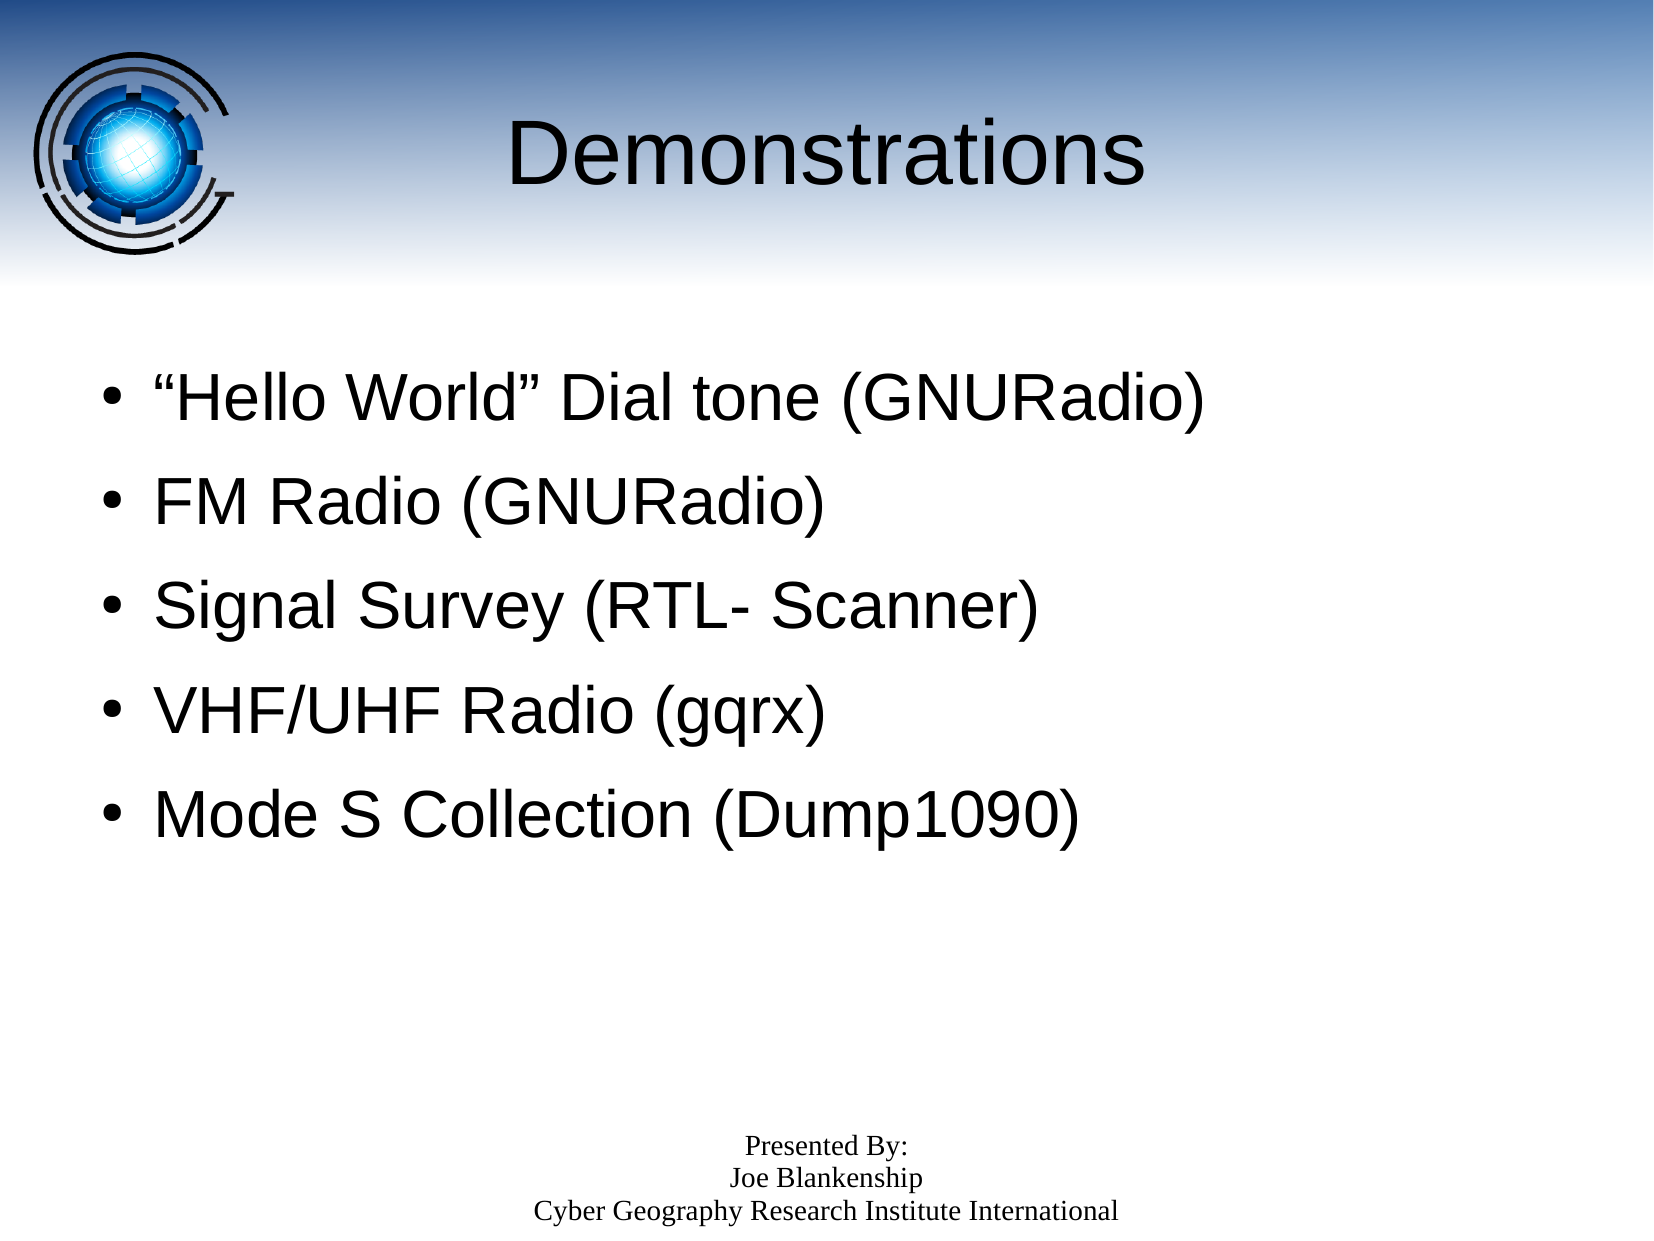

# Demonstrations
“Hello World” Dial tone (GNURadio)
FM Radio (GNURadio)
Signal Survey (RTL- Scanner)
VHF/UHF Radio (gqrx)
Mode S Collection (Dump1090)